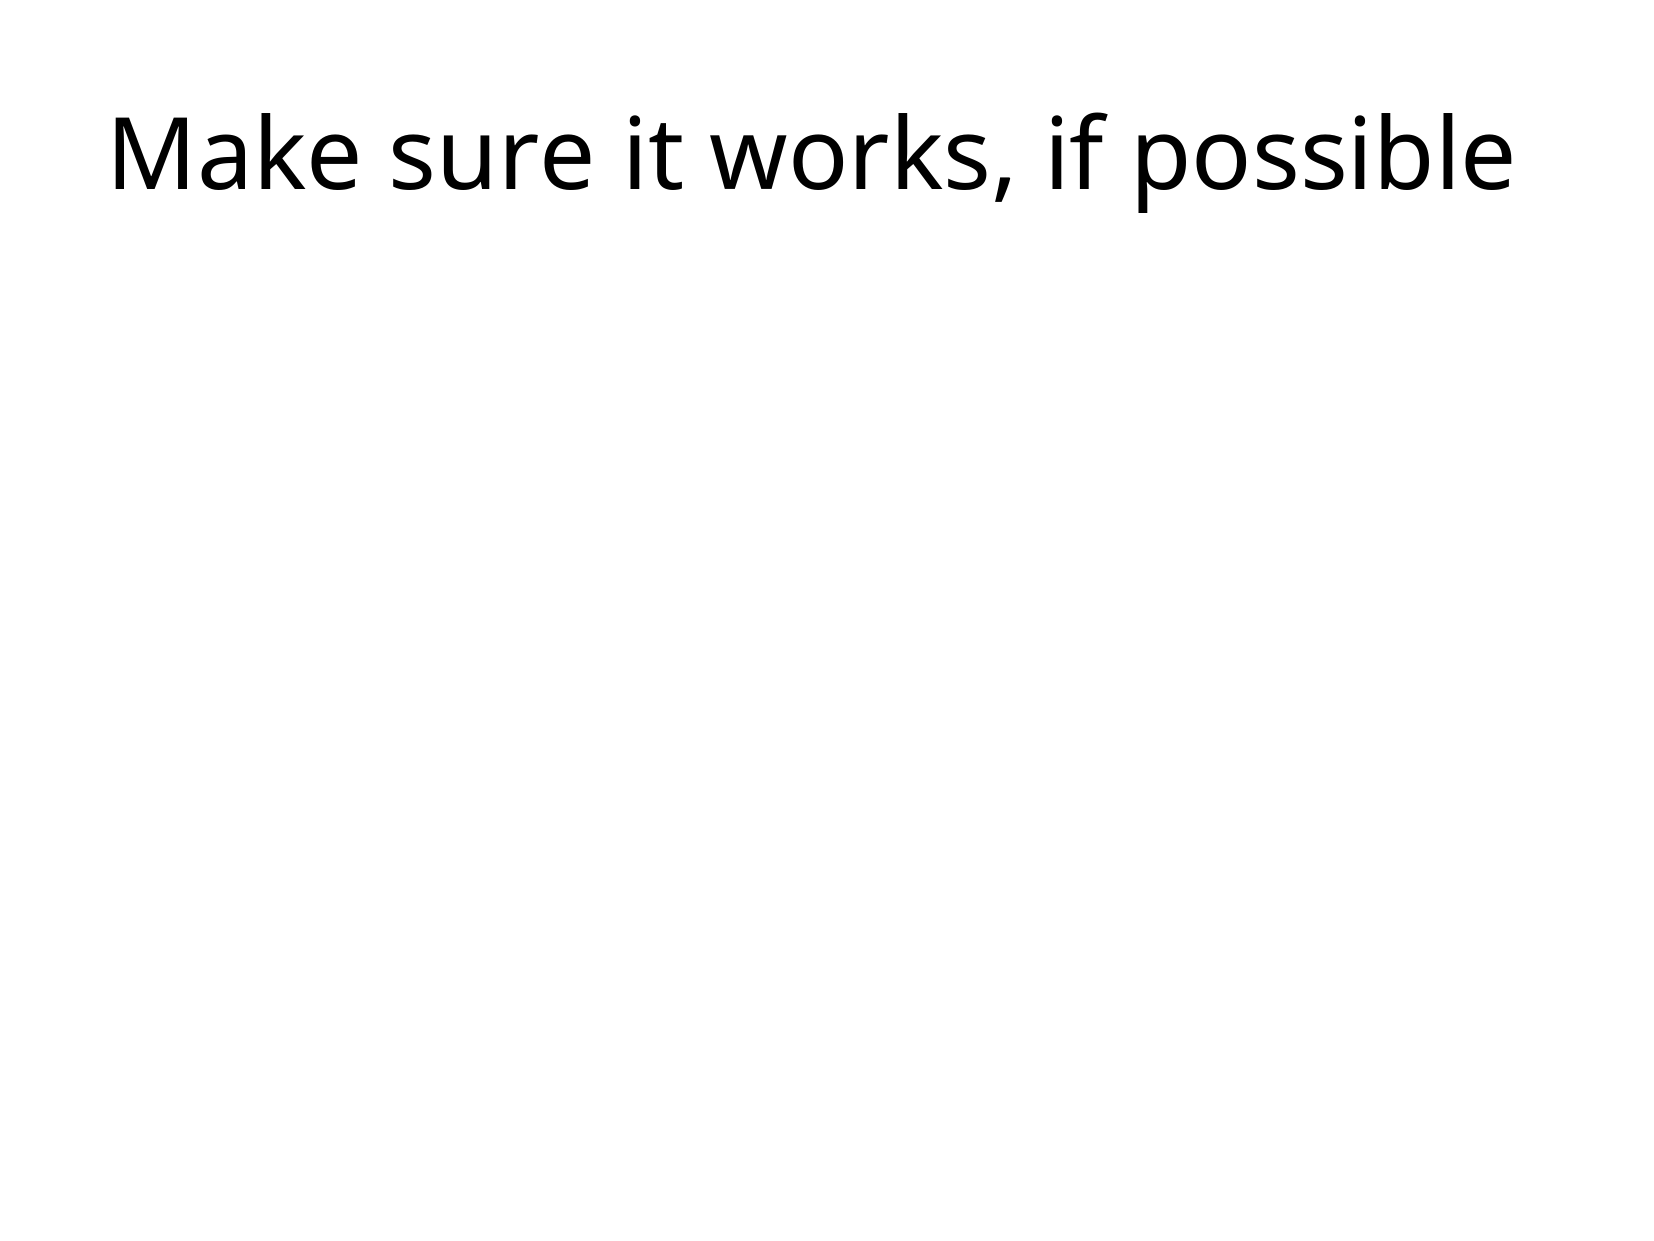

Make sure it works, if possible
2.6.20 to 2.6.24-rc8